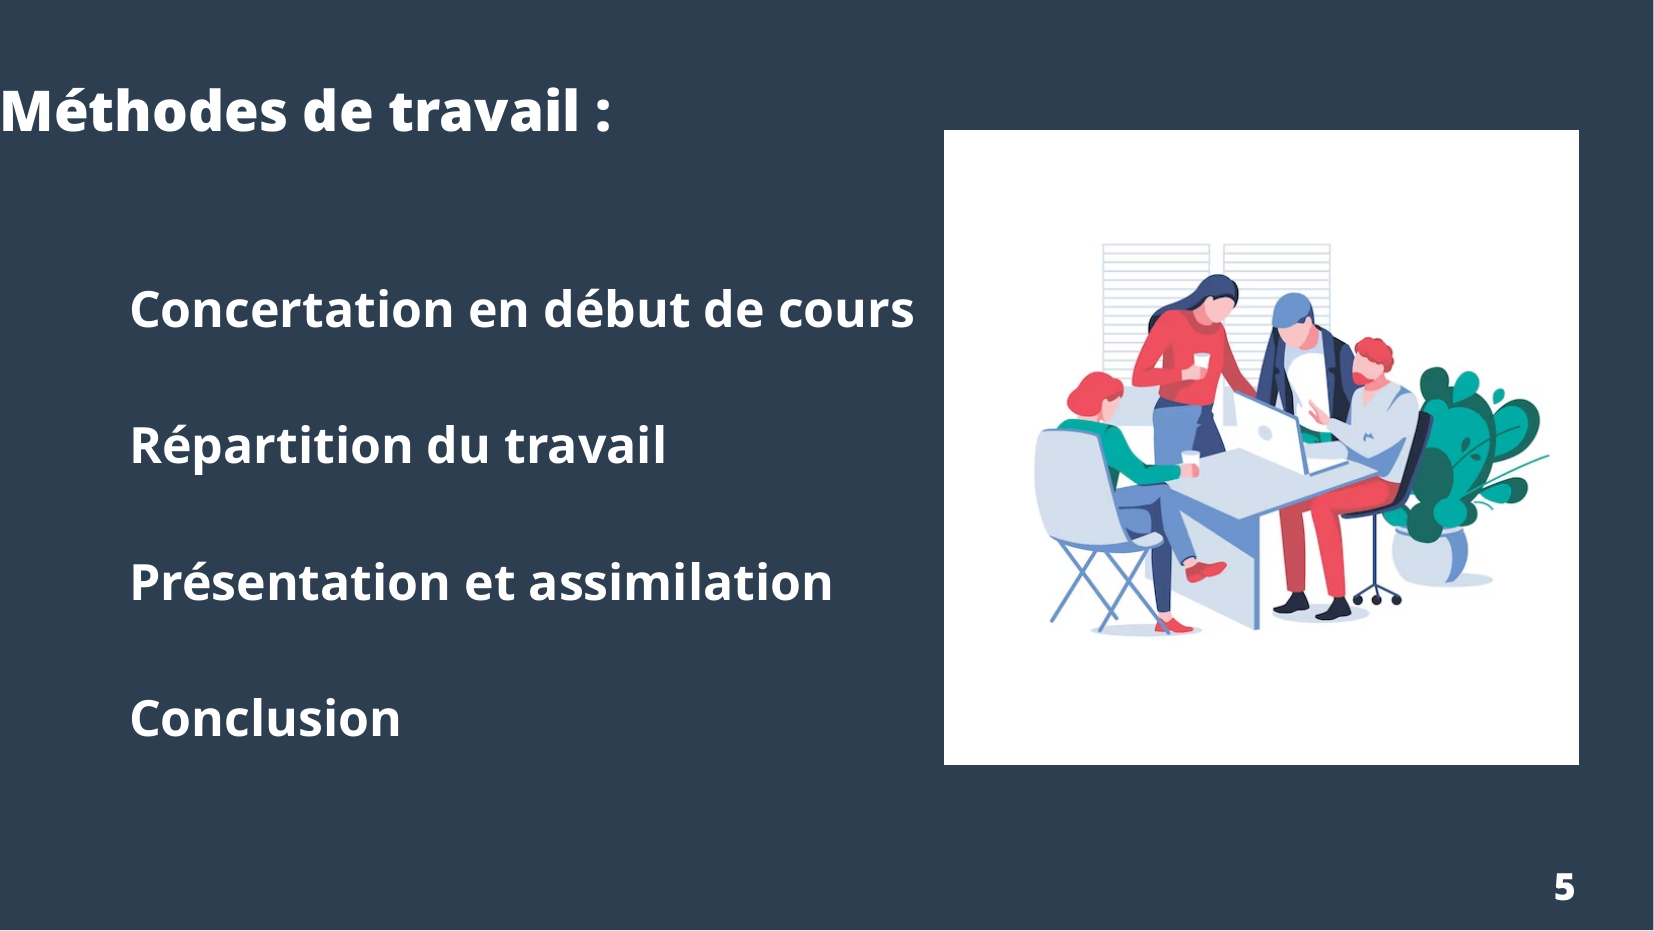

# Méthodes de travail :
Concertation en début de cours
Répartition du travail
Présentation et assimilation
Conclusion
5